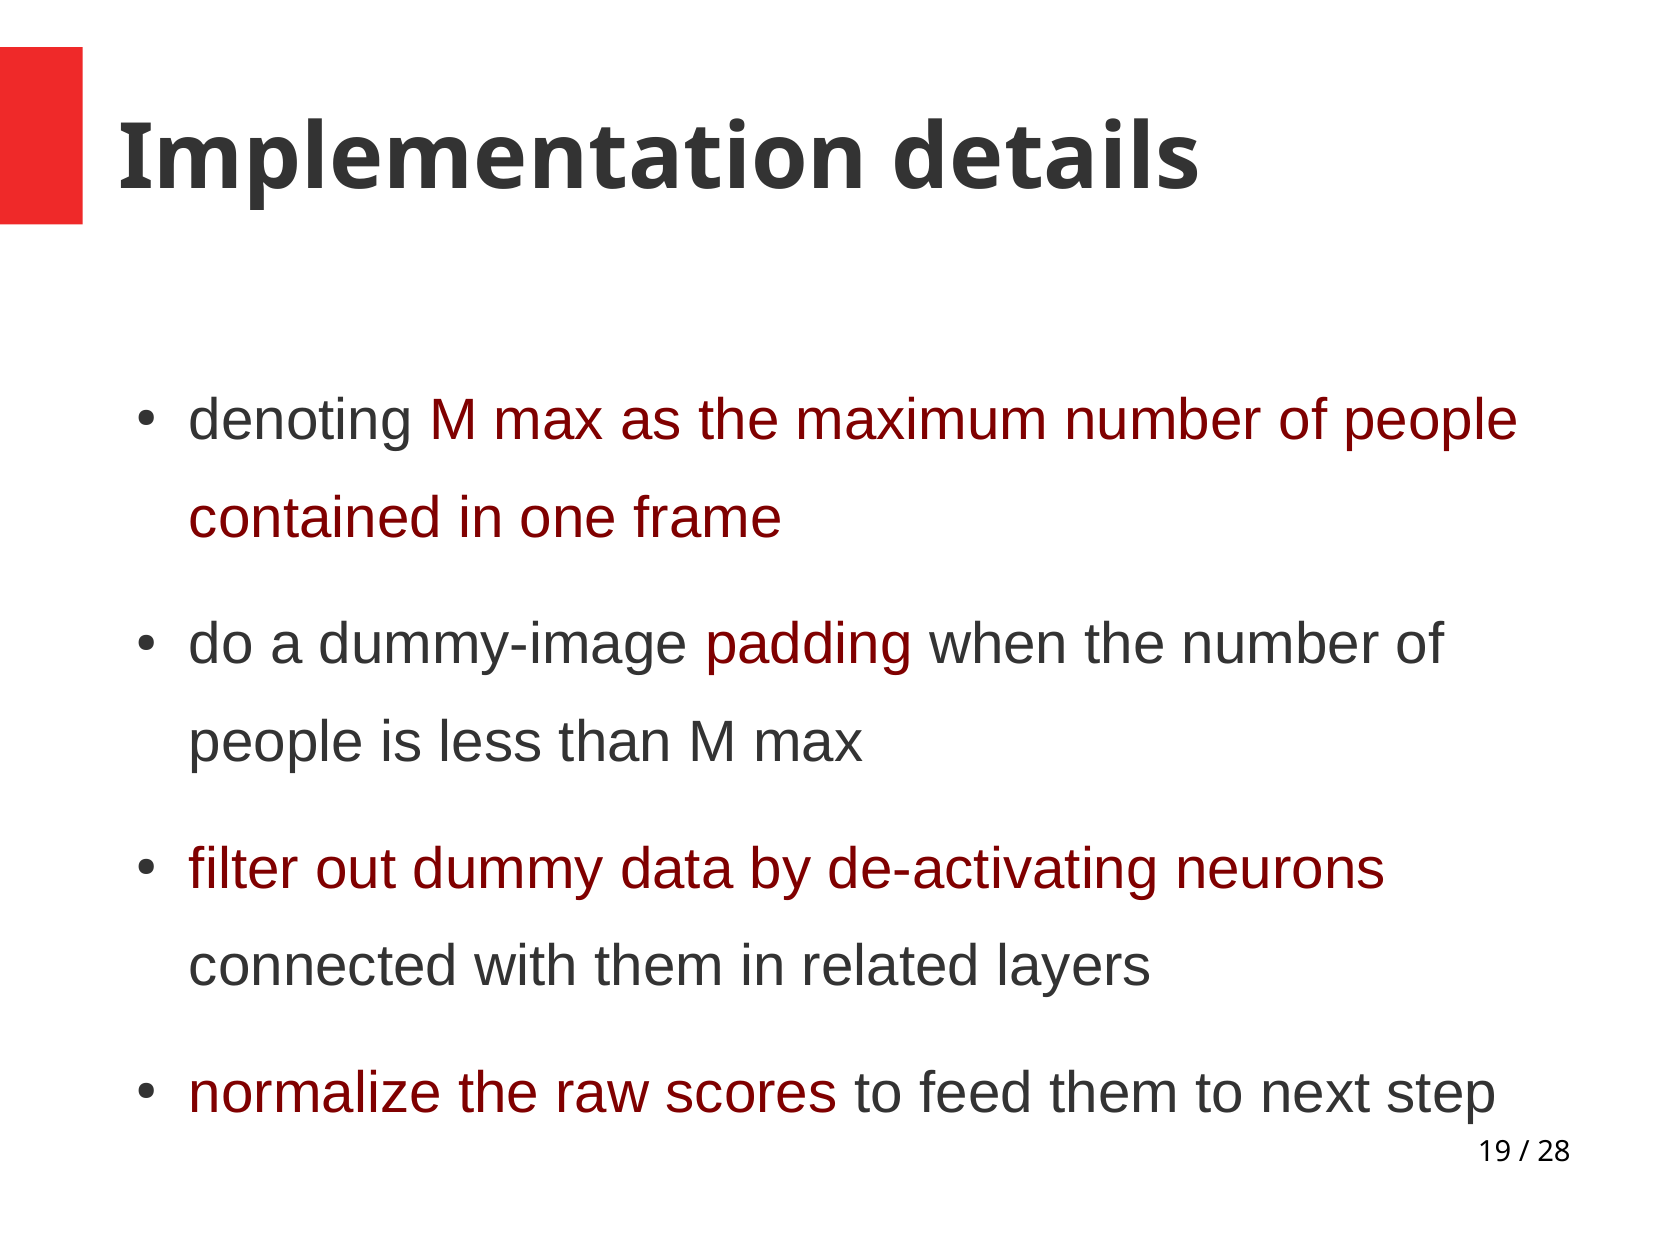

# Implementation details
denoting M max as the maximum number of people contained in one frame
do a dummy-image padding when the number of people is less than M max
filter out dummy data by de-activating neurons connected with them in related layers
normalize the raw scores to feed them to next step
19